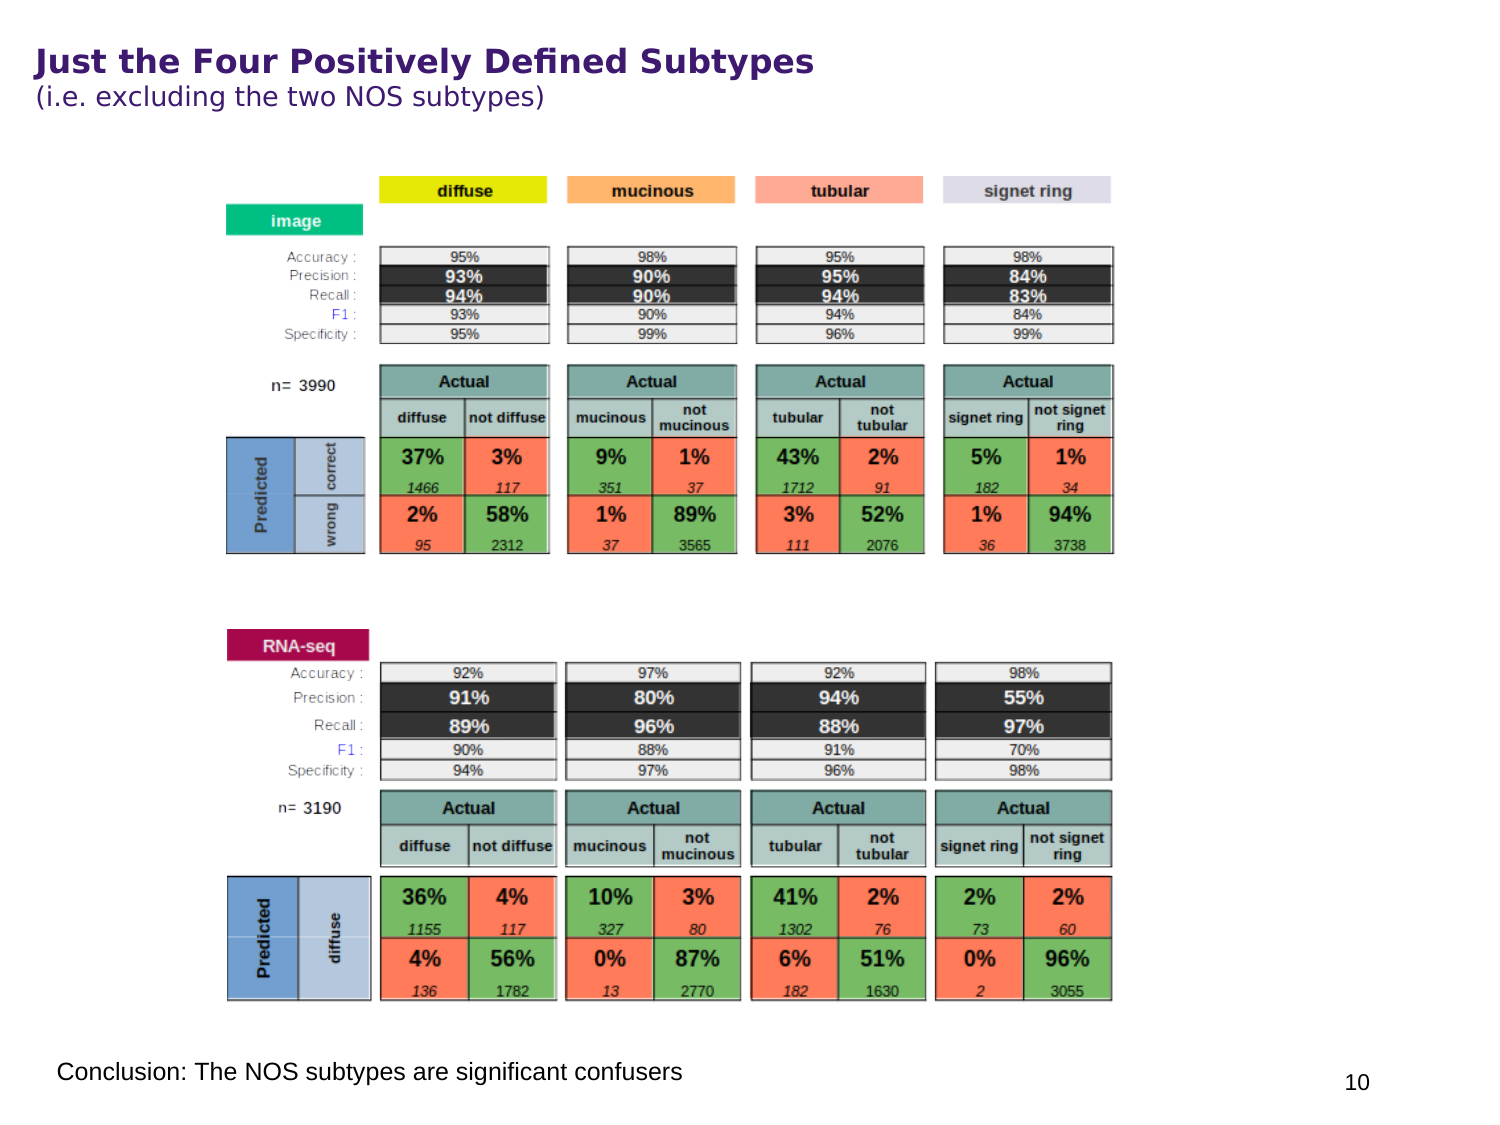

Just the Four Positively Defined Subtypes
(i.e. excluding the two NOS subtypes)
Conclusion: The NOS subtypes are significant confusers